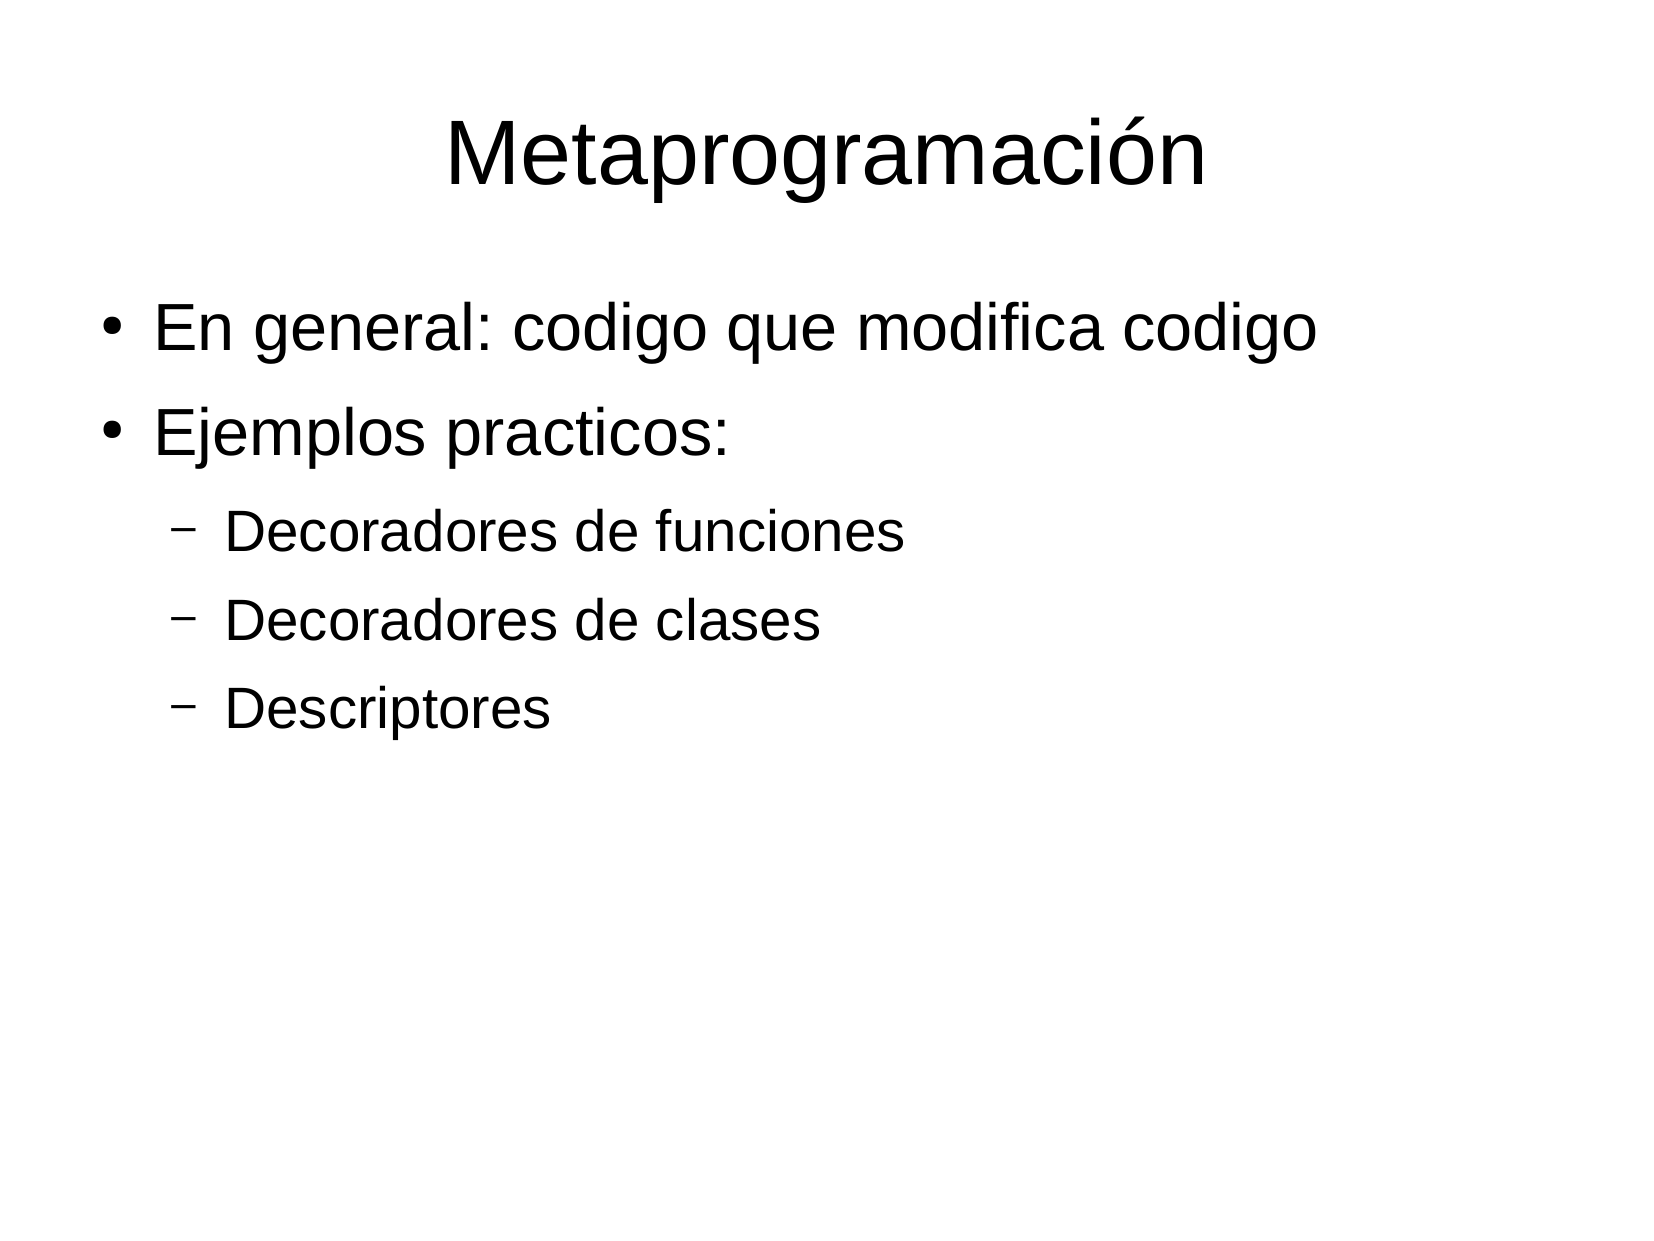

# Metaprogramación
En general: codigo que modifica codigo
Ejemplos practicos:
Decoradores de funciones
Decoradores de clases
Descriptores